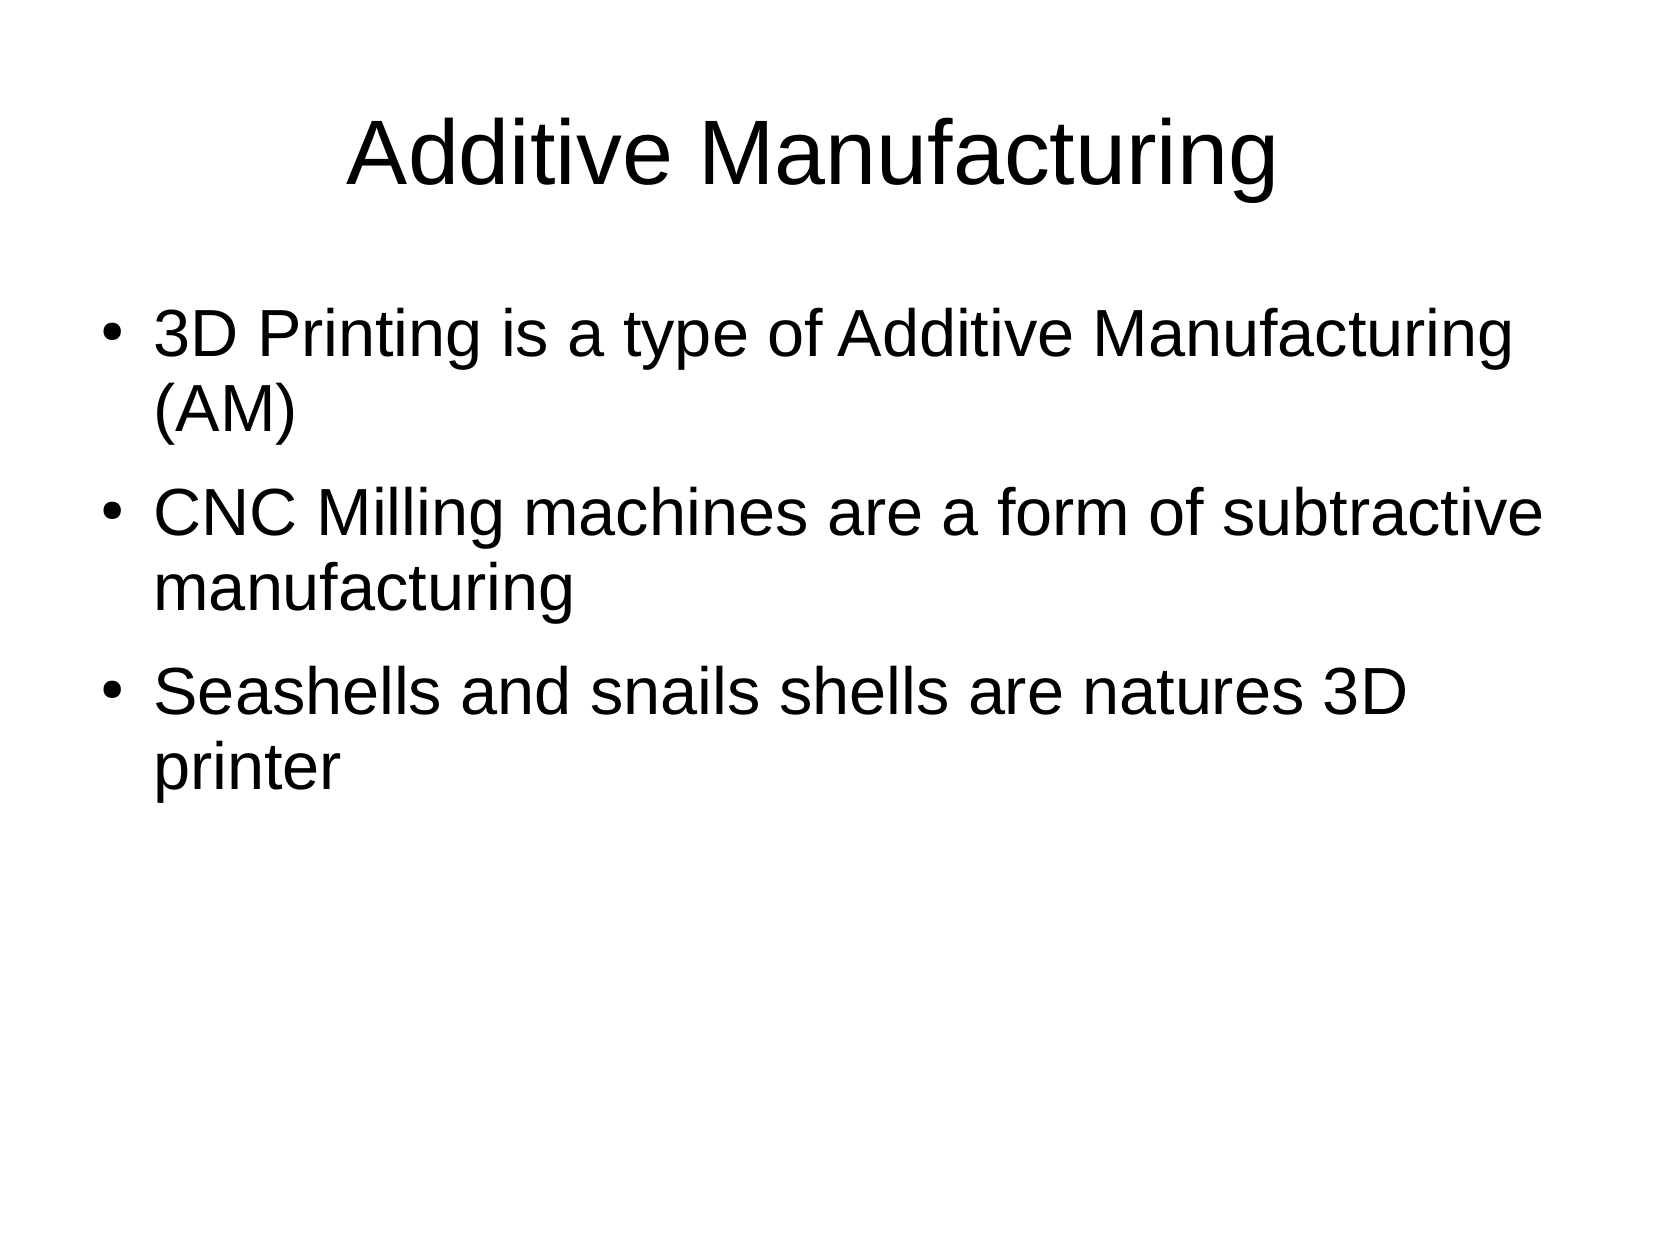

# Additive Manufacturing
3D Printing is a type of Additive Manufacturing (AM)
CNC Milling machines are a form of subtractive manufacturing
Seashells and snails shells are natures 3D printer